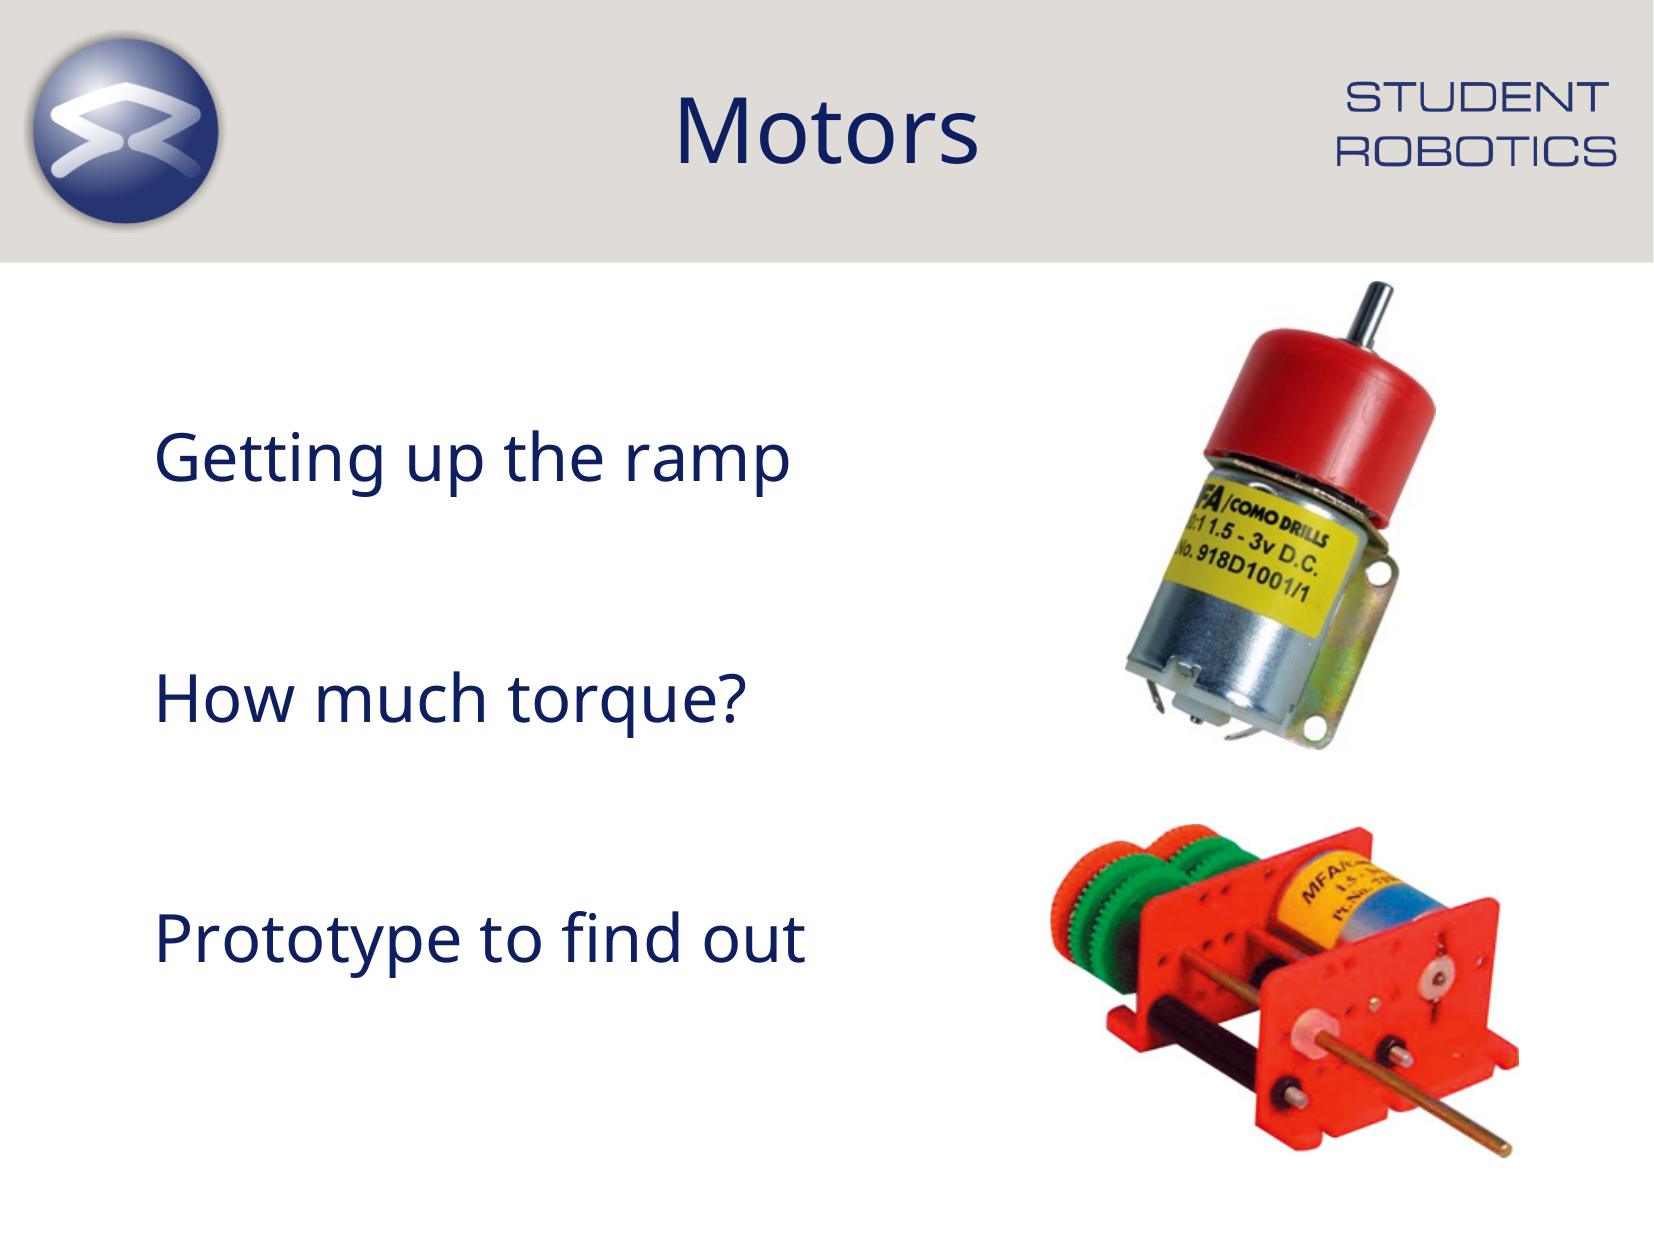

# Motors
Getting up the ramp
How much torque?
Prototype to find out